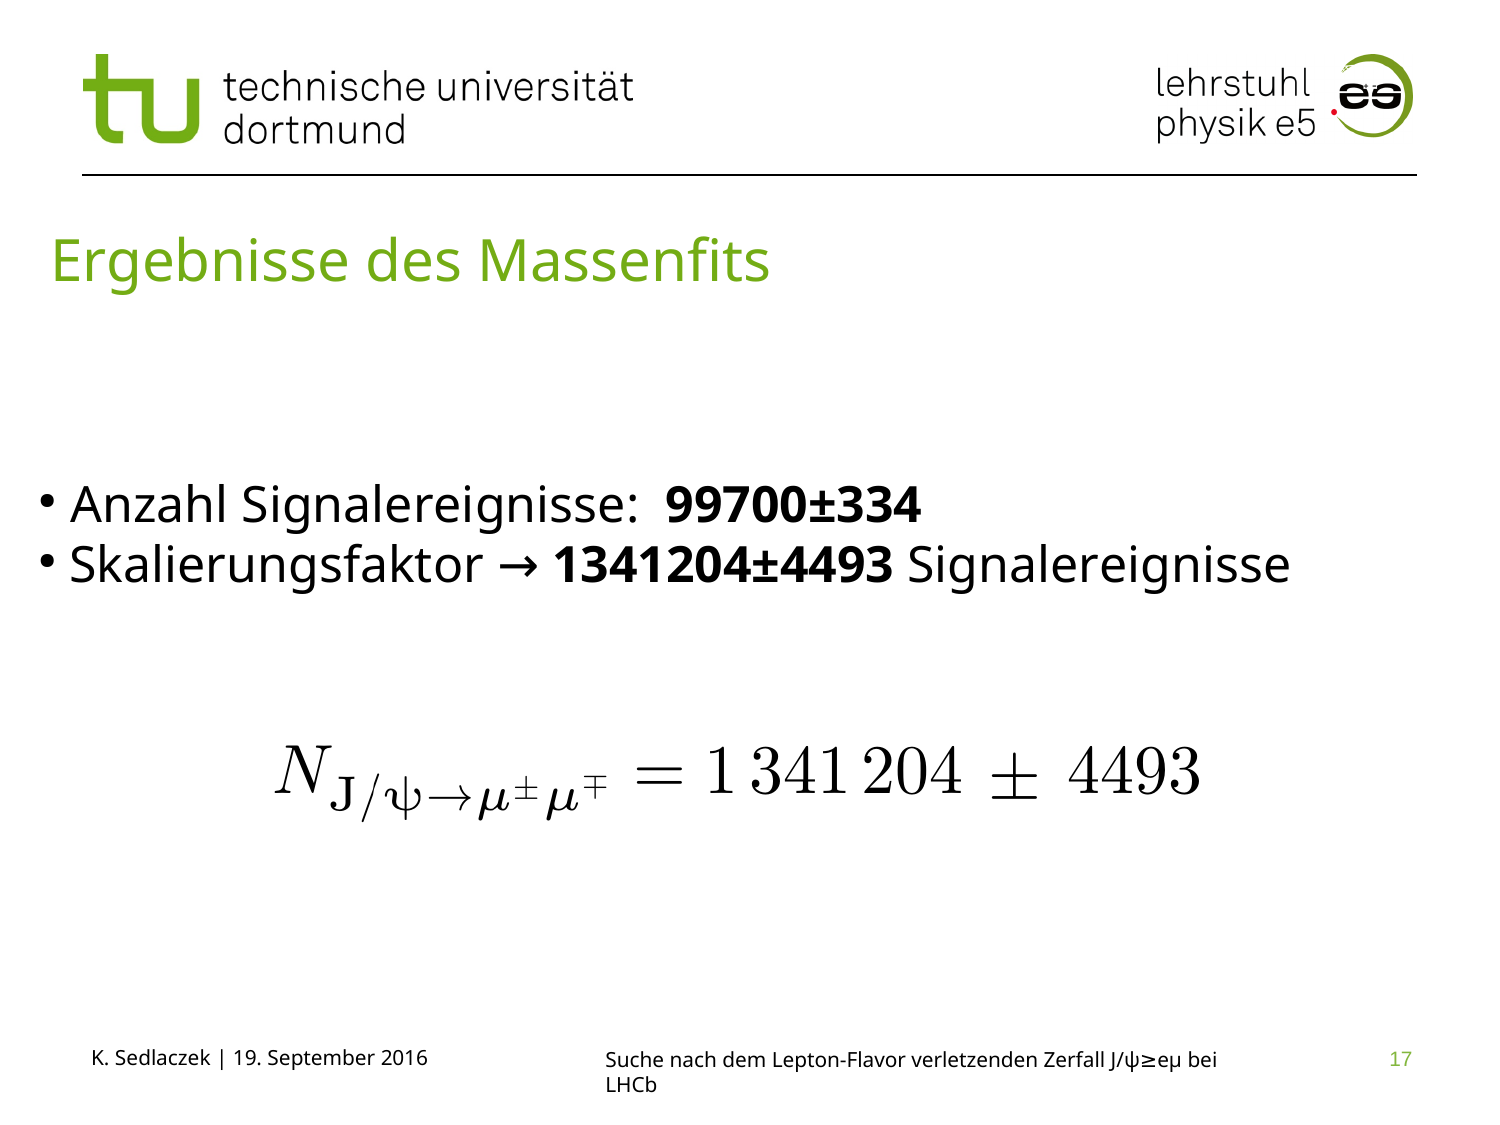

# Ergebnisse des Massenfits
 Anzahl Signalereignisse: 99700±334
 Skalierungsfaktor → 1341204±4493 Signalereignisse
K. Sedlaczek | 19. September 2016
Suche nach dem Lepton-Flavor verletzenden Zerfall J/ψ≥eµ bei LHCb